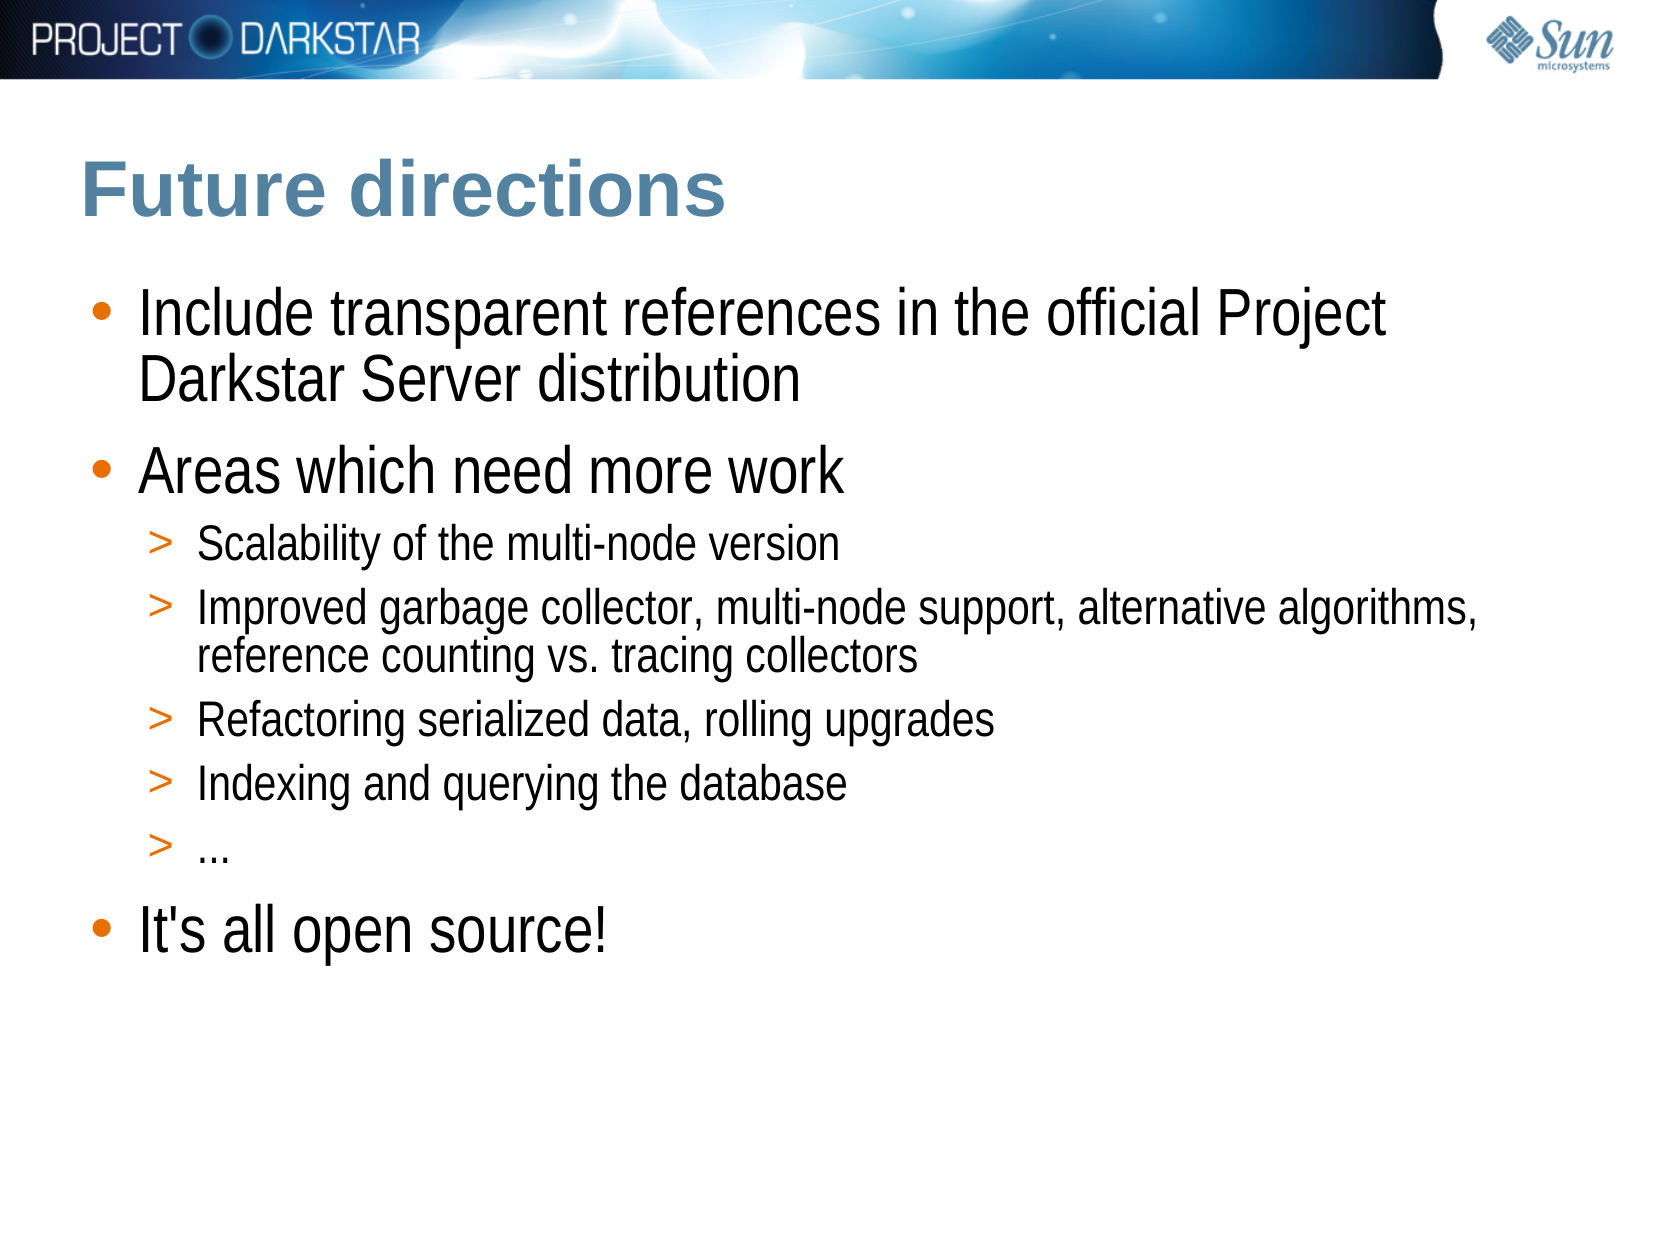

# Future directions
Include transparent references in the official Project Darkstar Server distribution
Areas which need more work
Scalability of the multi-node version
Improved garbage collector, multi-node support, alternative algorithms, reference counting vs. tracing collectors
Refactoring serialized data, rolling upgrades
Indexing and querying the database
...
It's all open source!